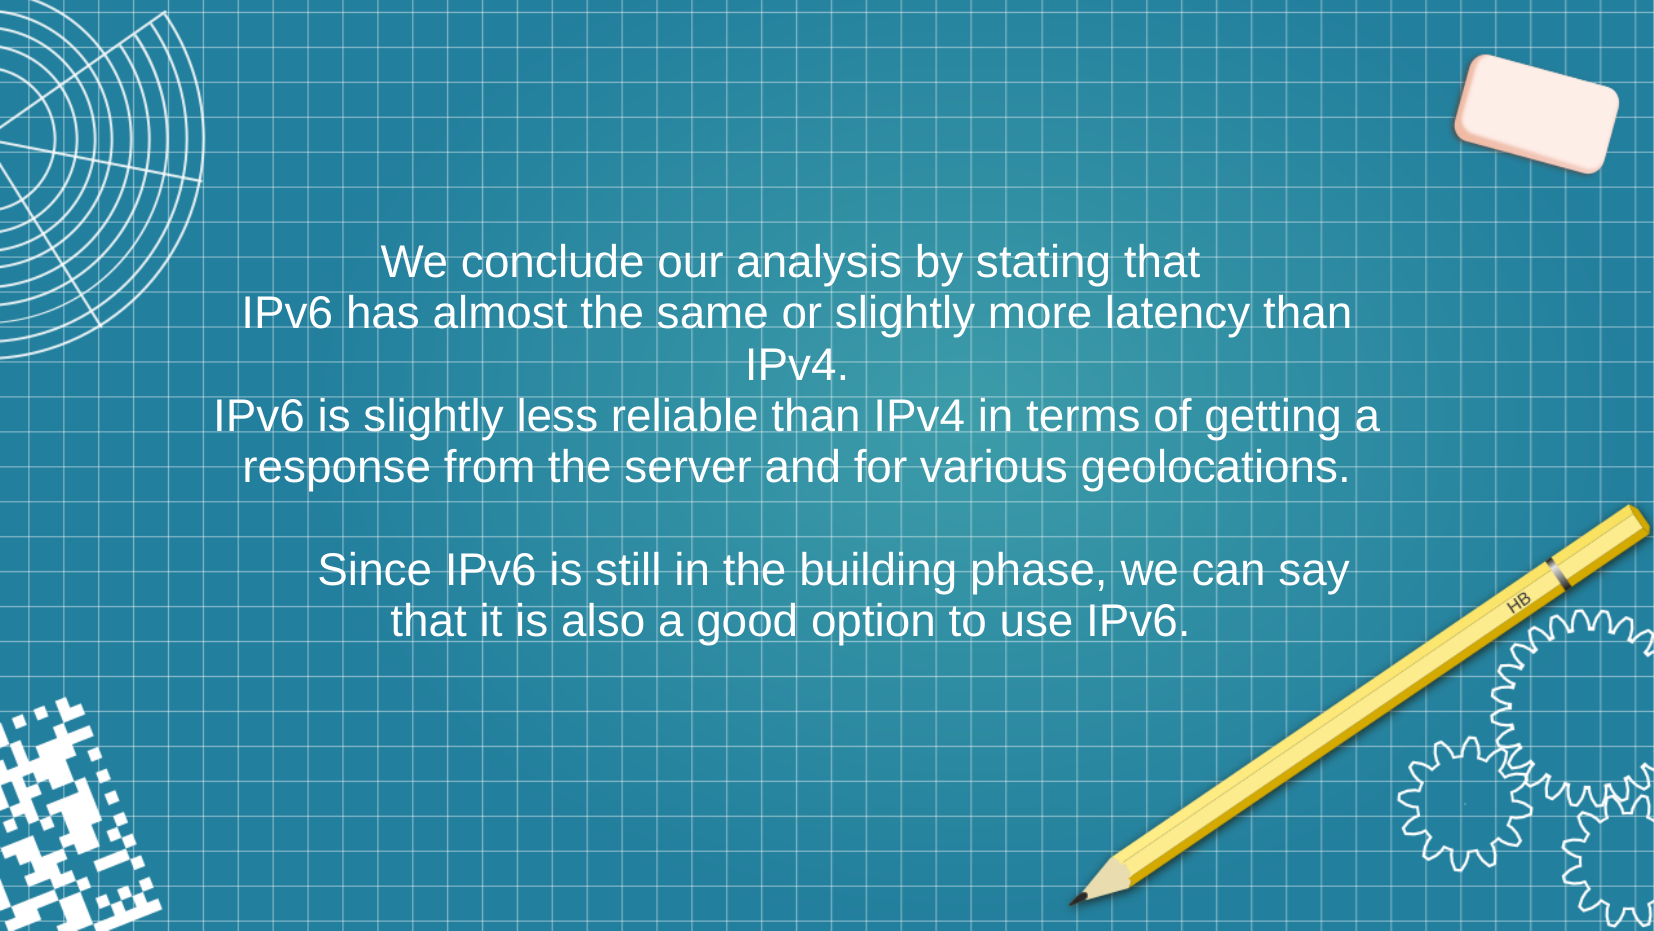

# We conclude our analysis by stating that IPv6 has almost the same or slightly more latency than IPv4. IPv6 is slightly less reliable than IPv4 in terms of getting a response from the server and for various geolocations. Since IPv6 is still in the building phase, we can say that it is also a good option to use IPv6.